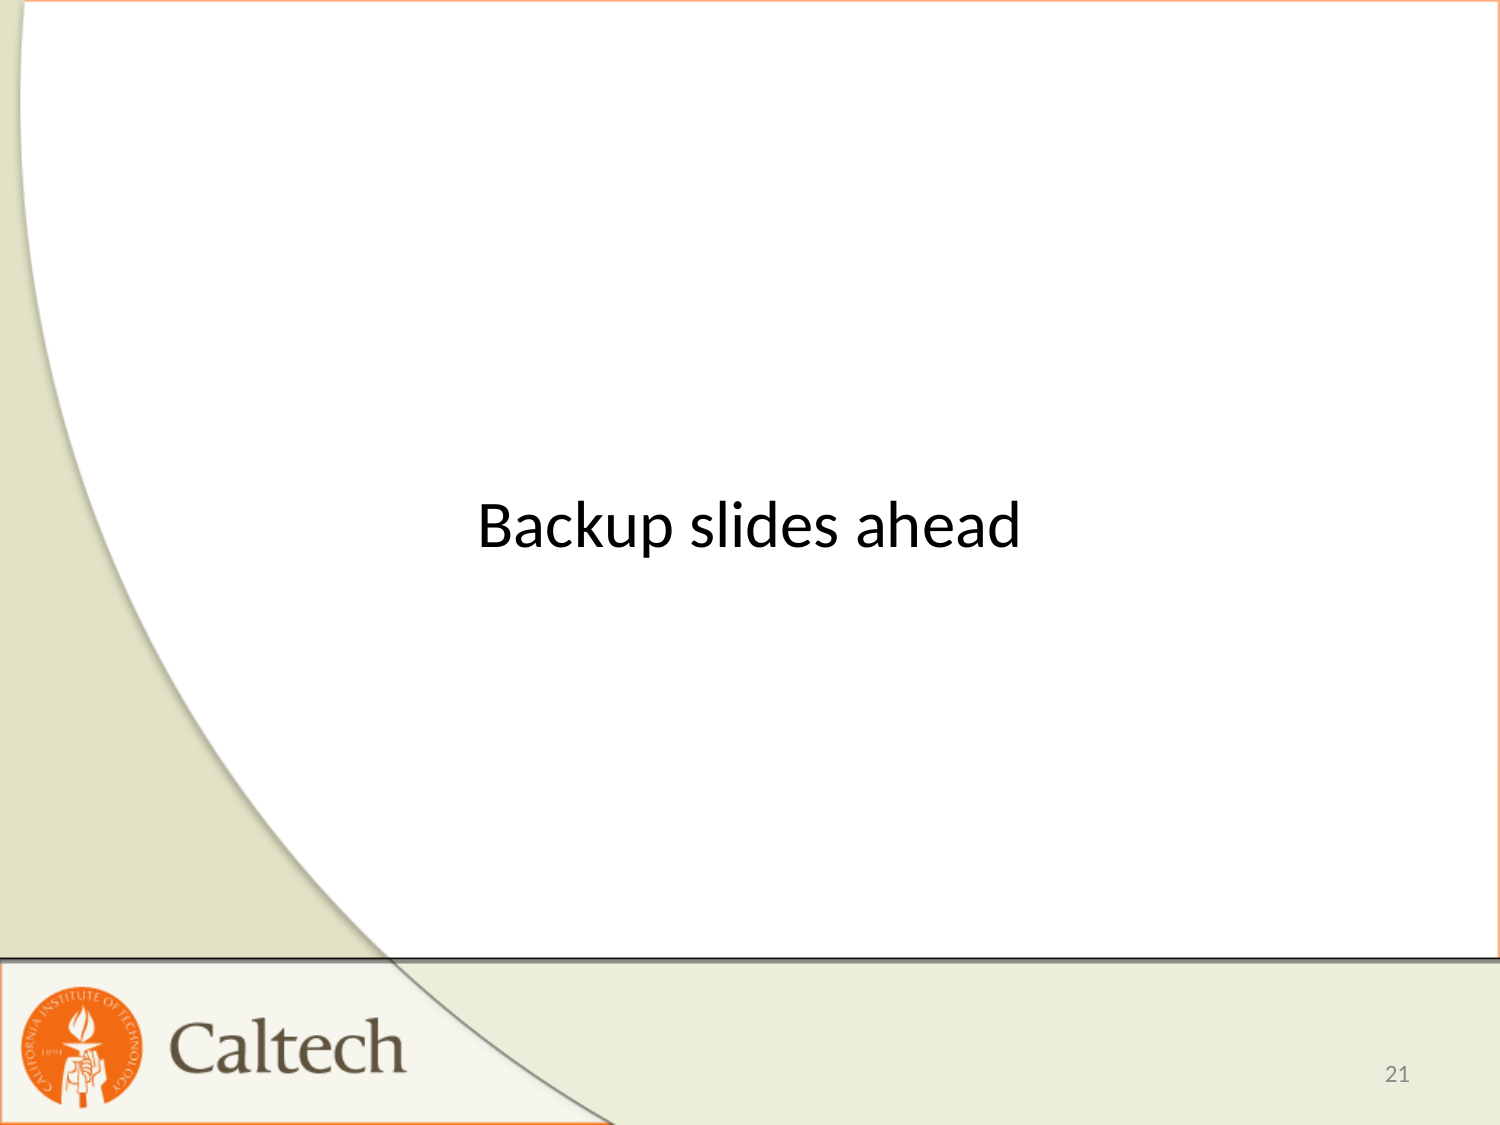

#
Backup slides ahead
Yi Chen, LQ3 Meeting, June 17, 2011
21